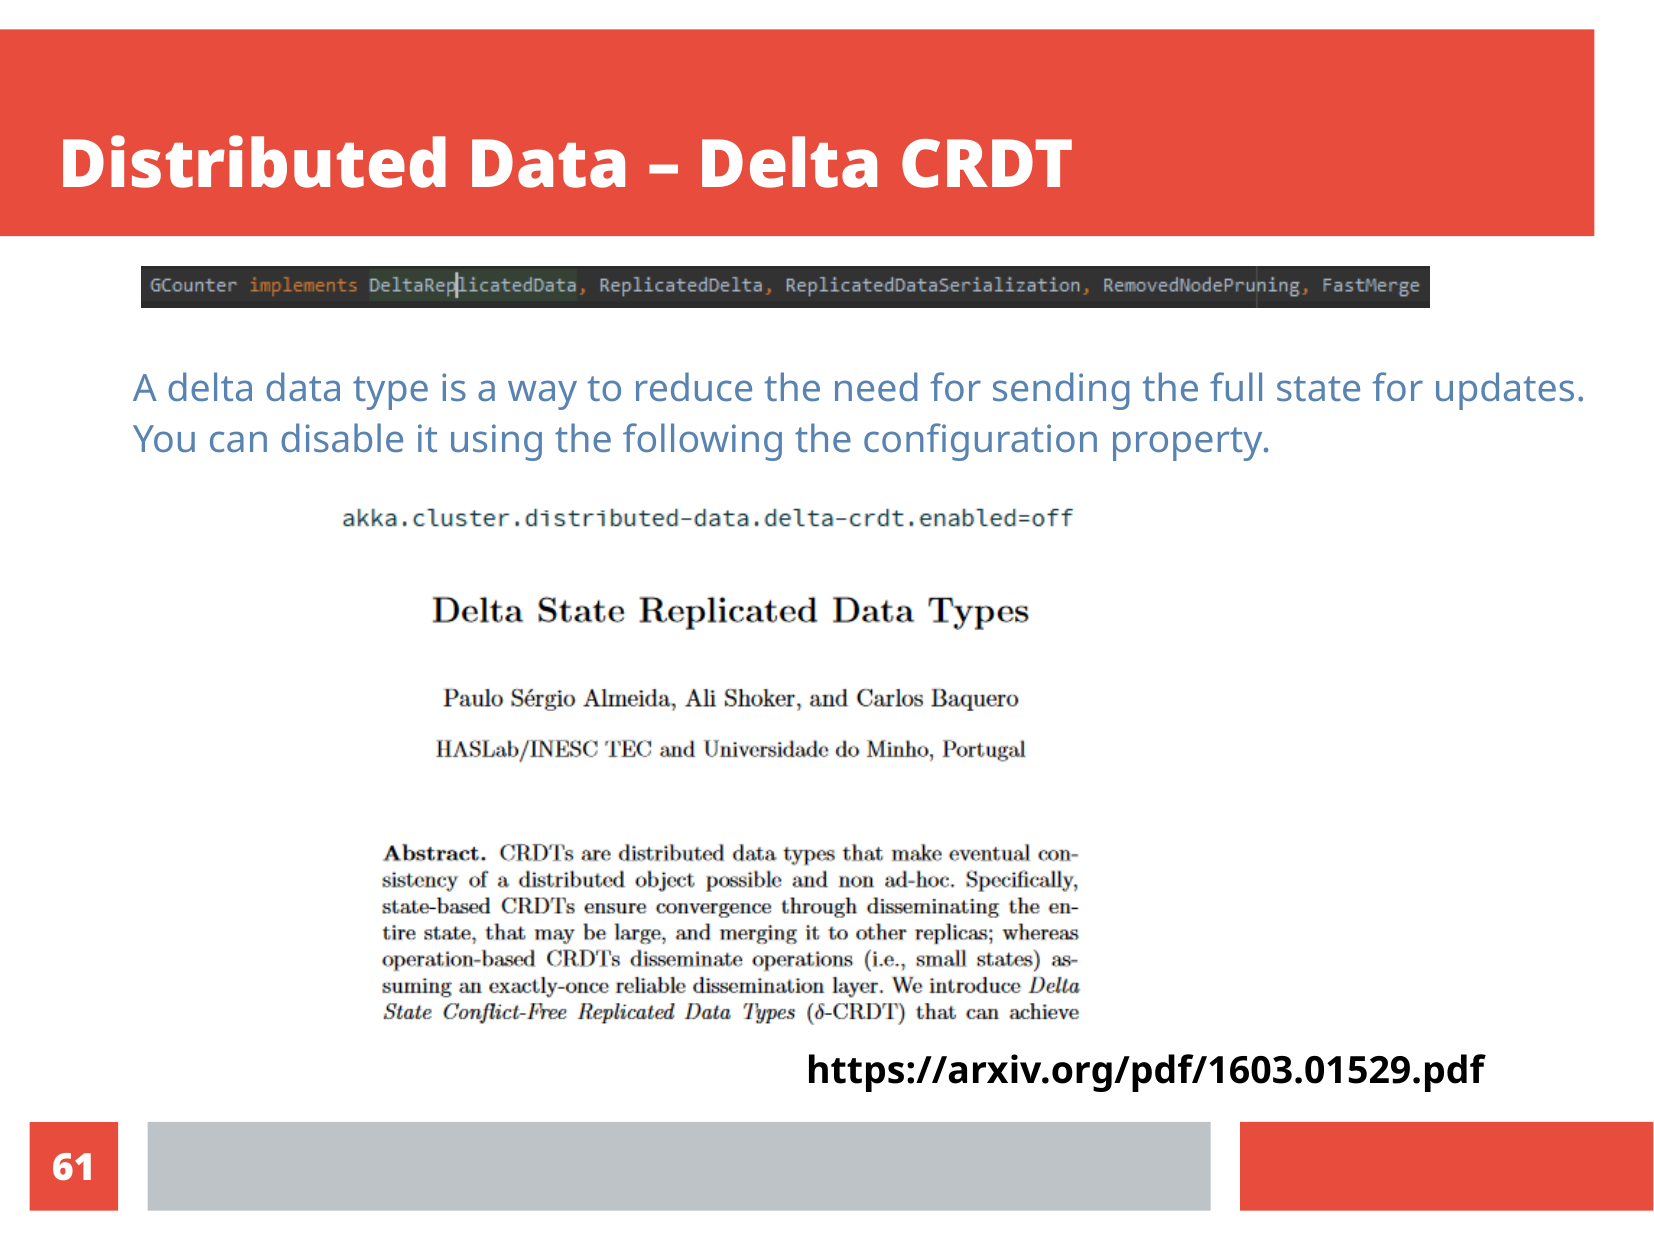

# Distributed Data – Delta CRDT
A delta data type is a way to reduce the need for sending the full state for updates.
You can disable it using the following the configuration property.
https://arxiv.org/pdf/1603.01529.pdf
61